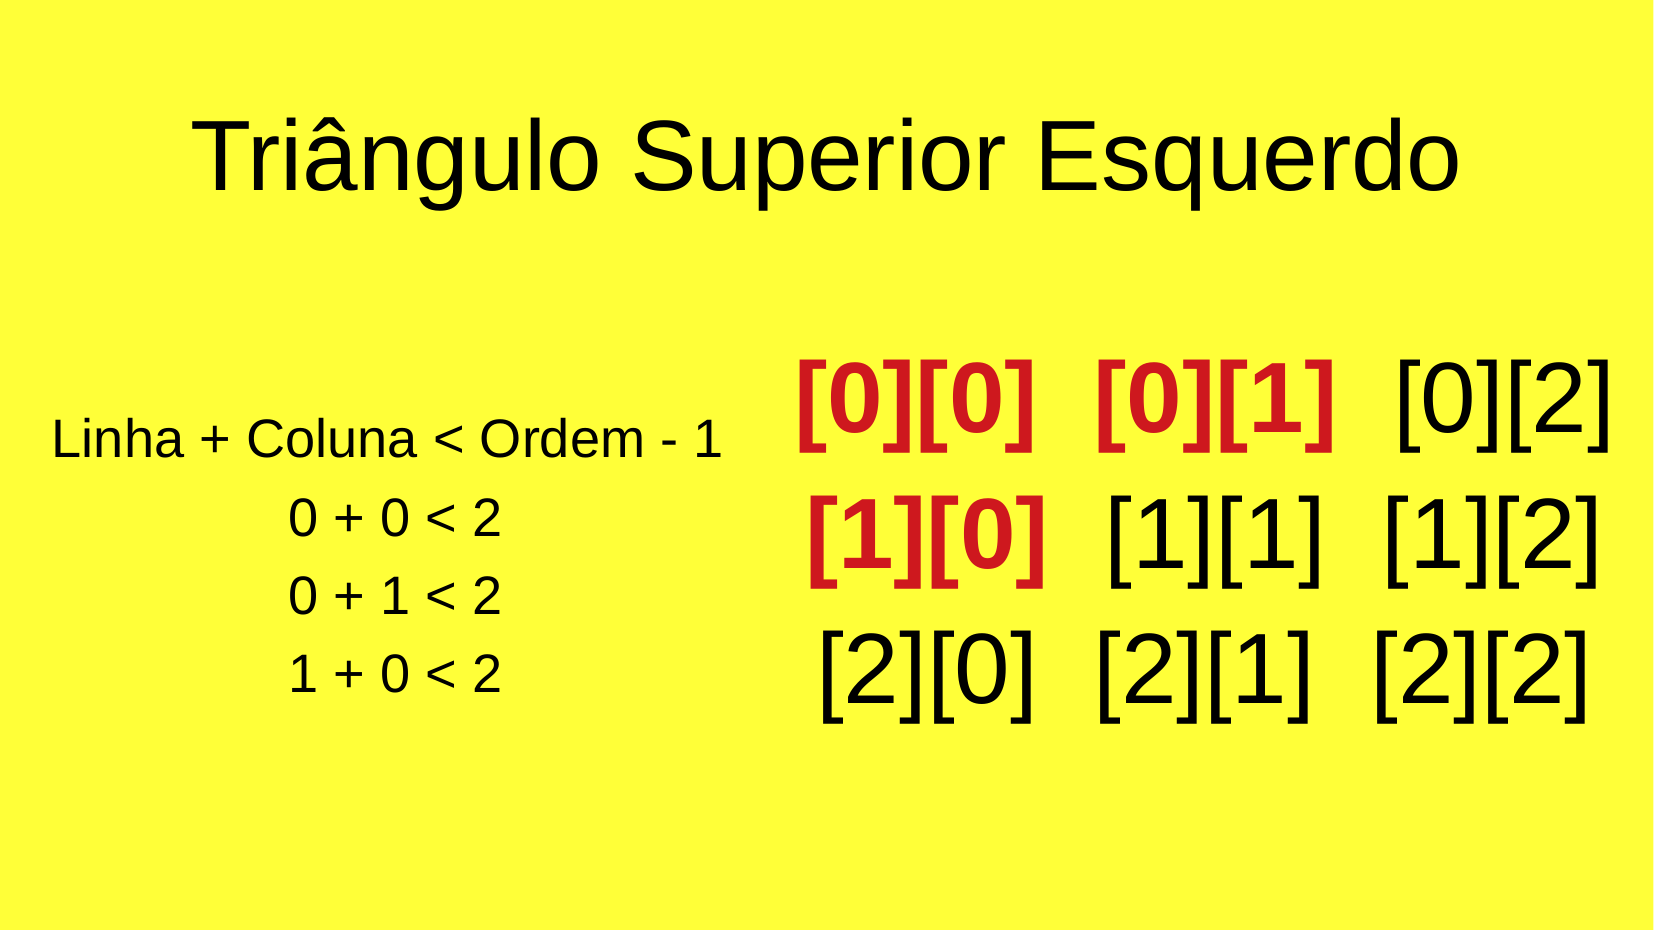

# Triângulo Superior Esquerdo
[0][0] [0][1] [0][2]
[1][0] [1][1] [1][2]
[2][0] [2][1] [2][2]
Linha + Coluna < Ordem - 1
0 + 0 < 2
0 + 1 < 2
1 + 0 < 2